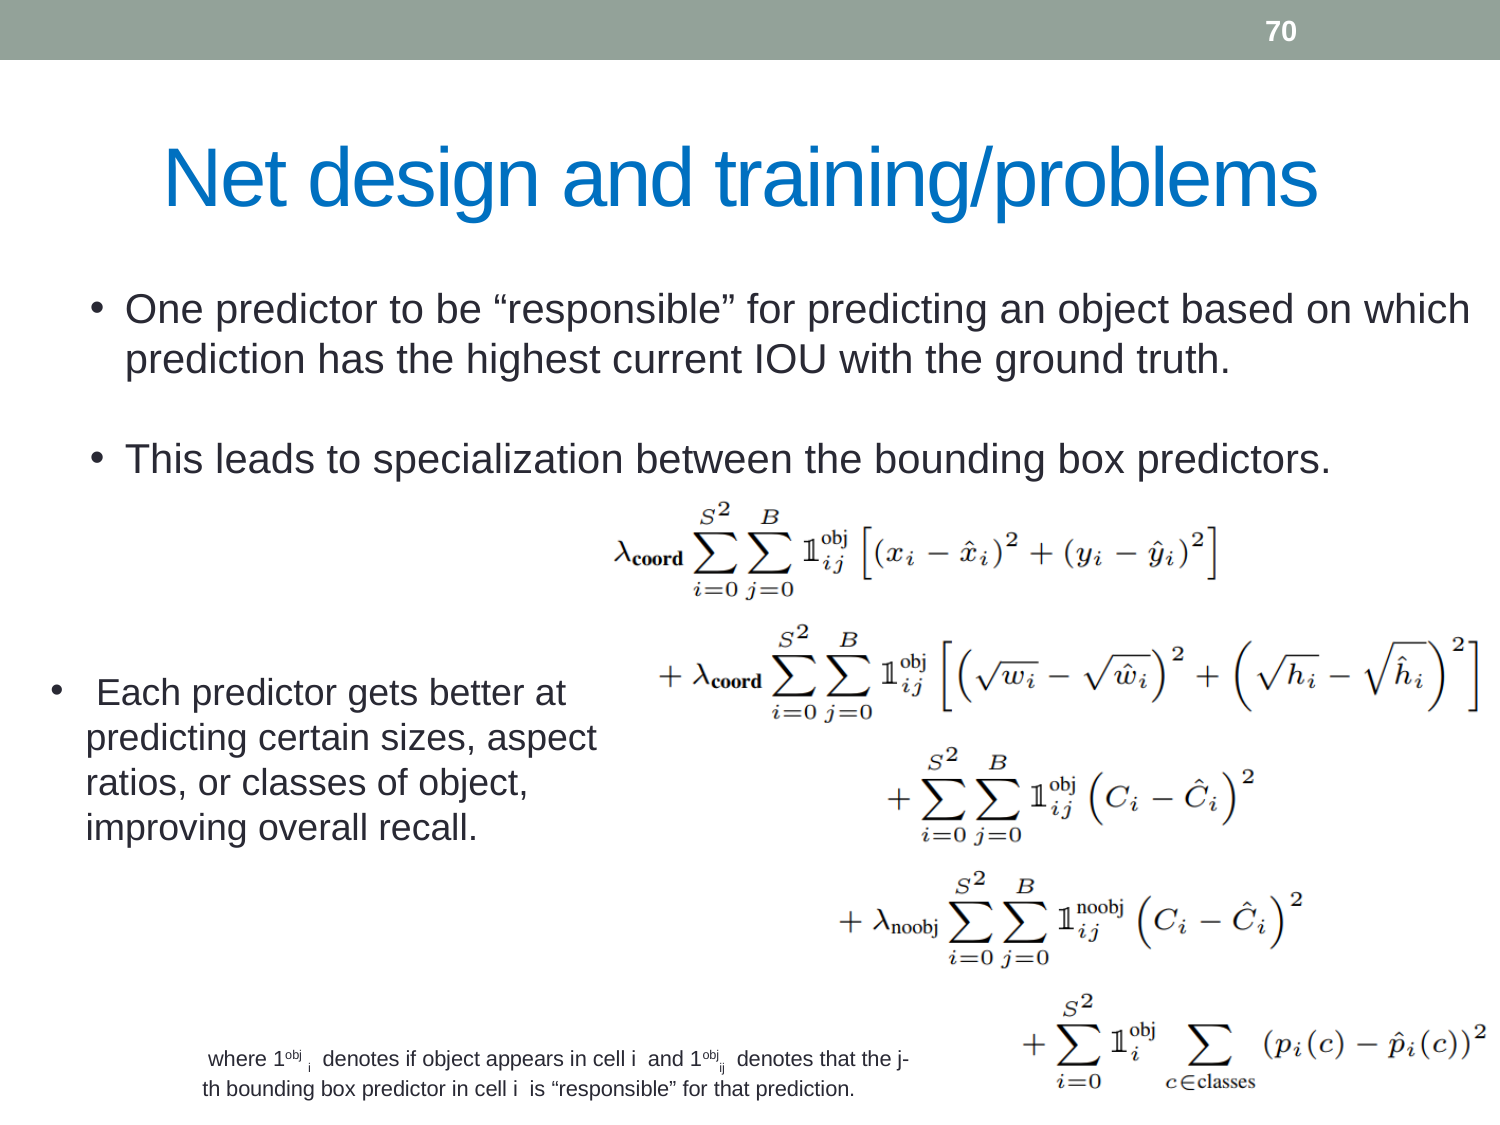

Net design and training/problems
One predictor to be “responsible” for predicting an object based on which prediction has the highest current IOU with the ground truth.
This leads to specialization between the bounding box predictors.
 Each predictor gets better at predicting certain sizes, aspect ratios, or classes of object, improving overall recall.
 where 1obj i  denotes if object appears in cell i  and 1objij  denotes that the j-th bounding box predictor in cell i  is “responsible” for that prediction.